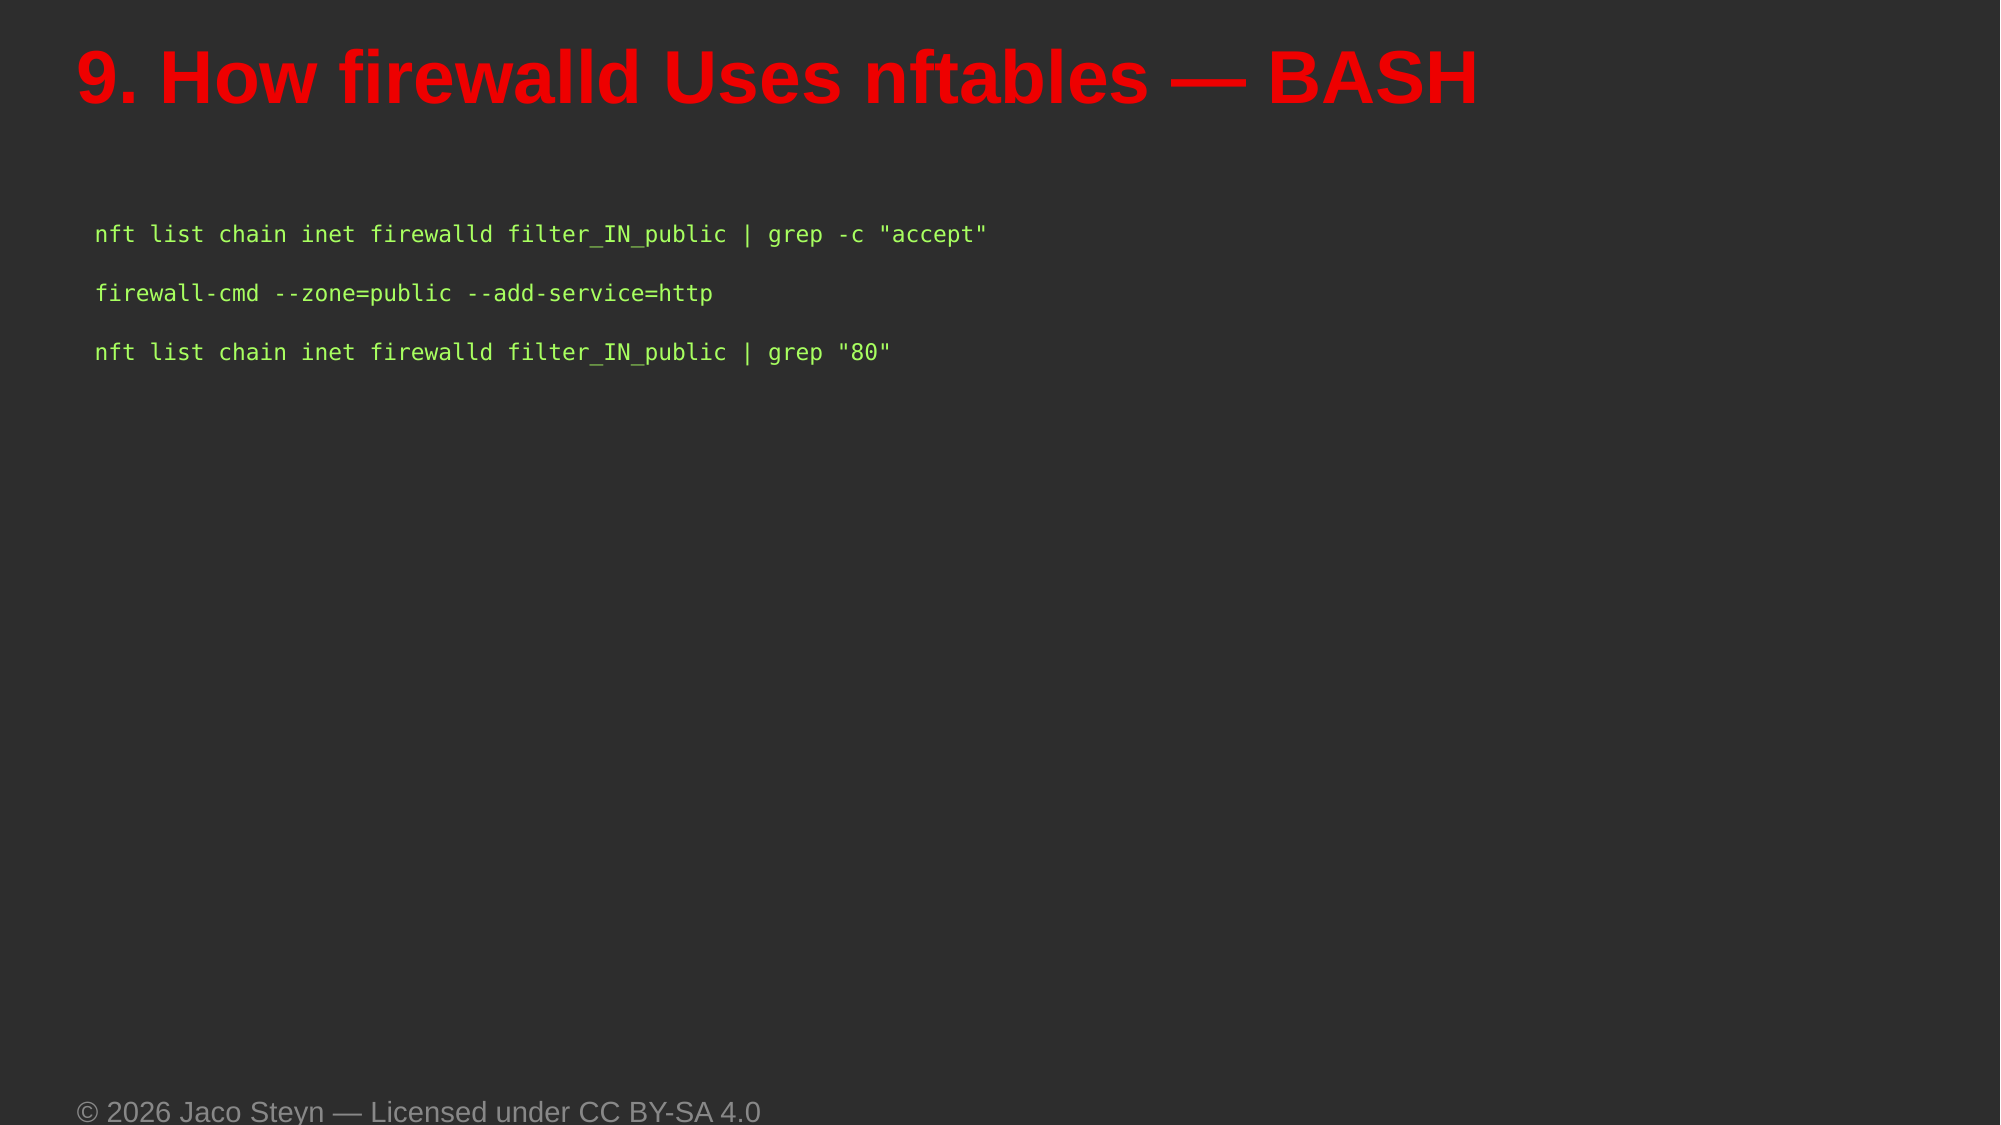

9. How firewalld Uses nftables — BASH
nft list chain inet firewalld filter_IN_public | grep -c "accept"
firewall-cmd --zone=public --add-service=http
nft list chain inet firewalld filter_IN_public | grep "80"
© 2026 Jaco Steyn — Licensed under CC BY-SA 4.0